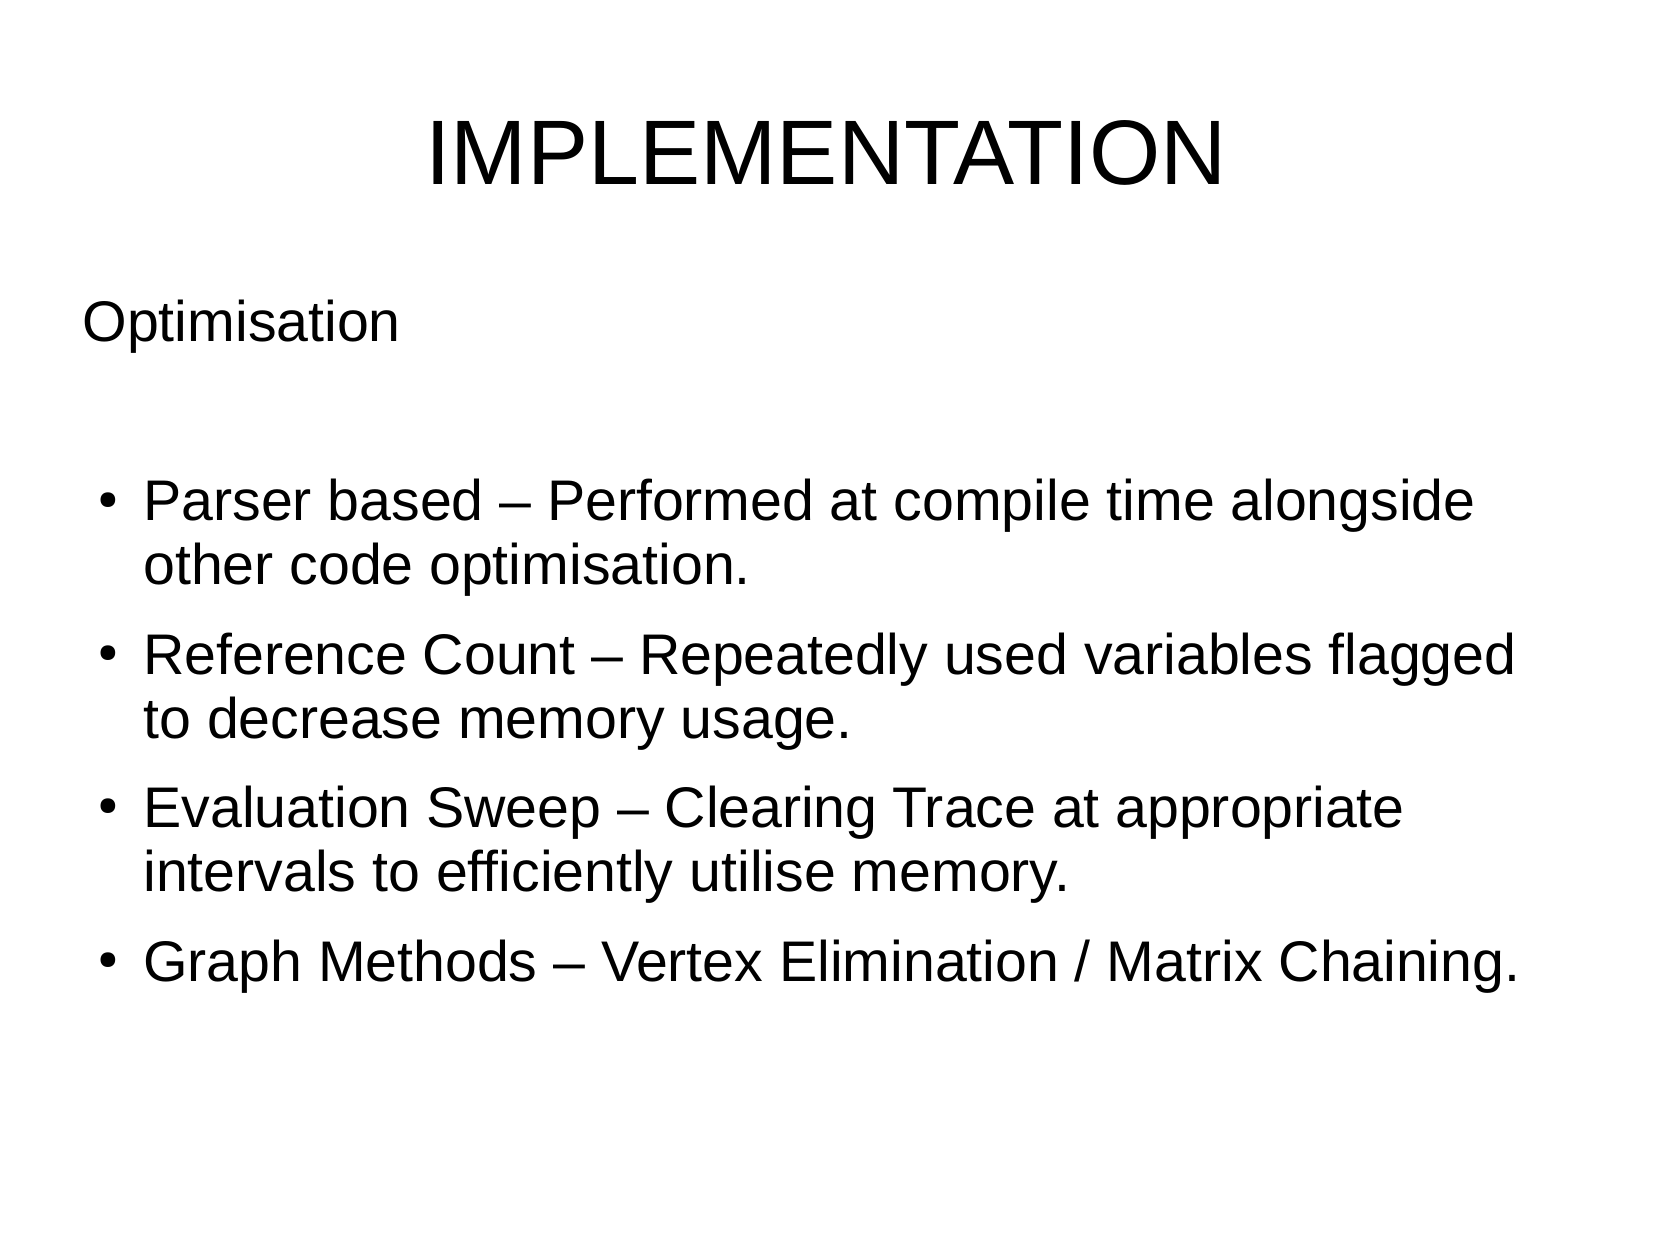

# IMPLEMENTATION
Optimisation
Parser based – Performed at compile time alongside other code optimisation.
Reference Count – Repeatedly used variables flagged to decrease memory usage.
Evaluation Sweep – Clearing Trace at appropriate intervals to efficiently utilise memory.
Graph Methods – Vertex Elimination / Matrix Chaining.